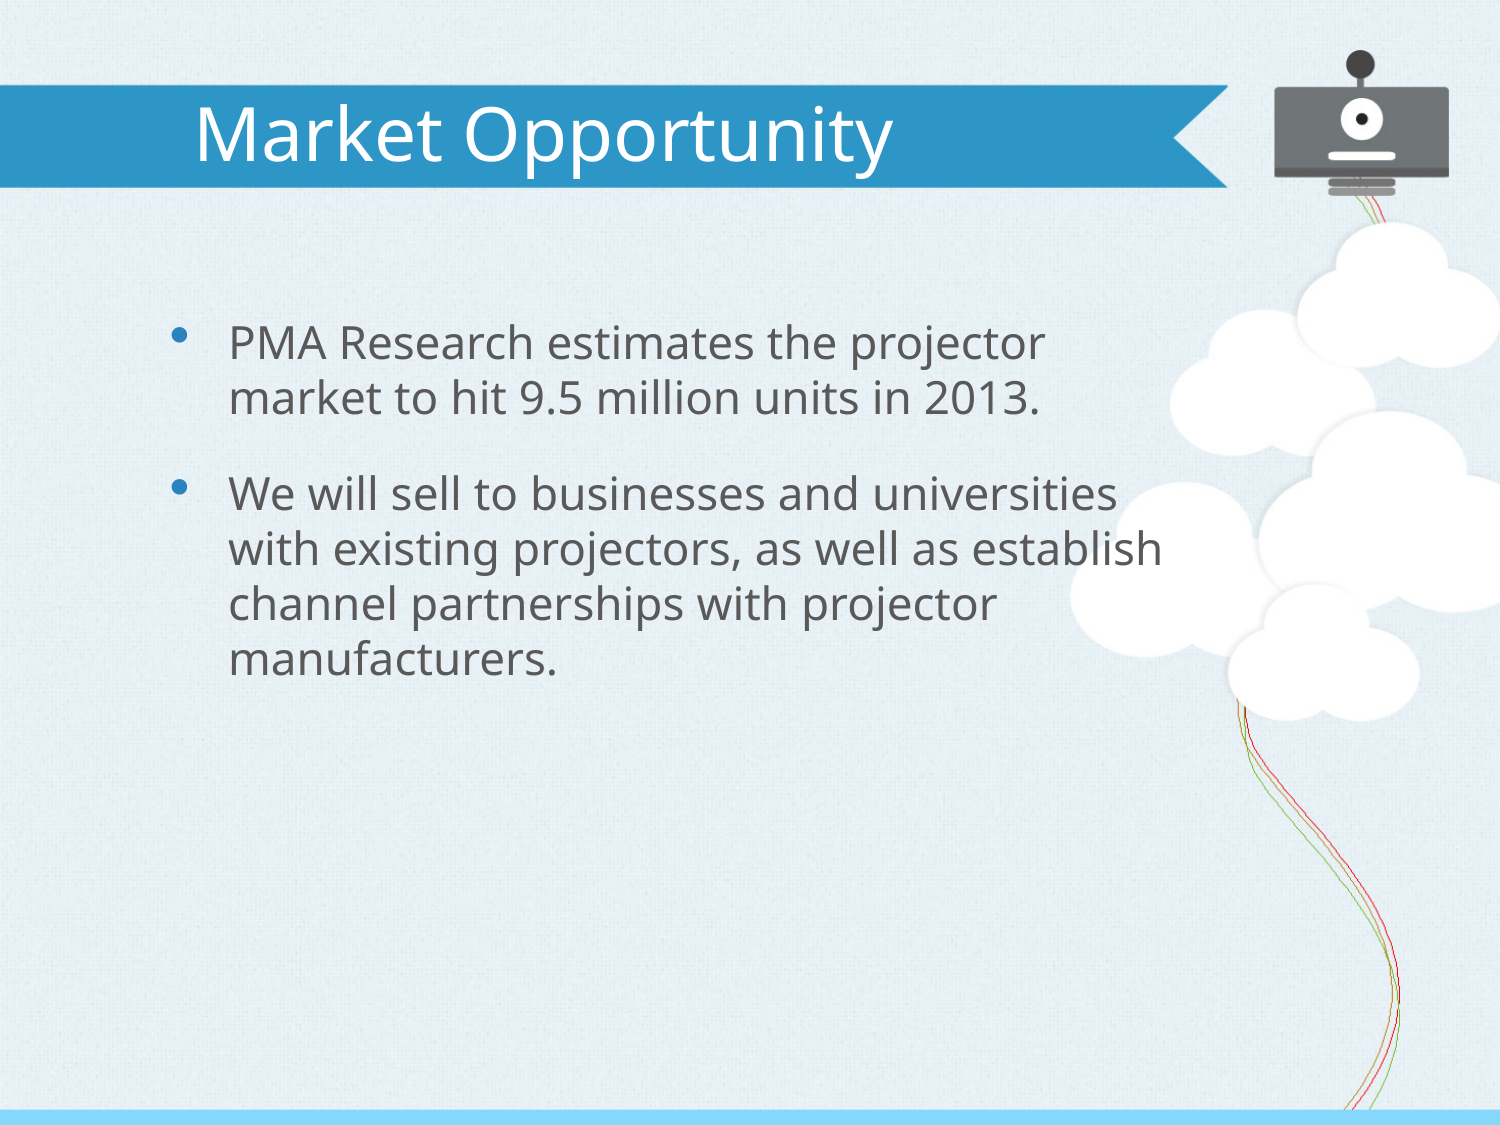

Market Opportunity
# PMA Research estimates the projector market to hit 9.5 million units in 2013.
We will sell to businesses and universities with existing projectors, as well as establish channel partnerships with projector manufacturers.